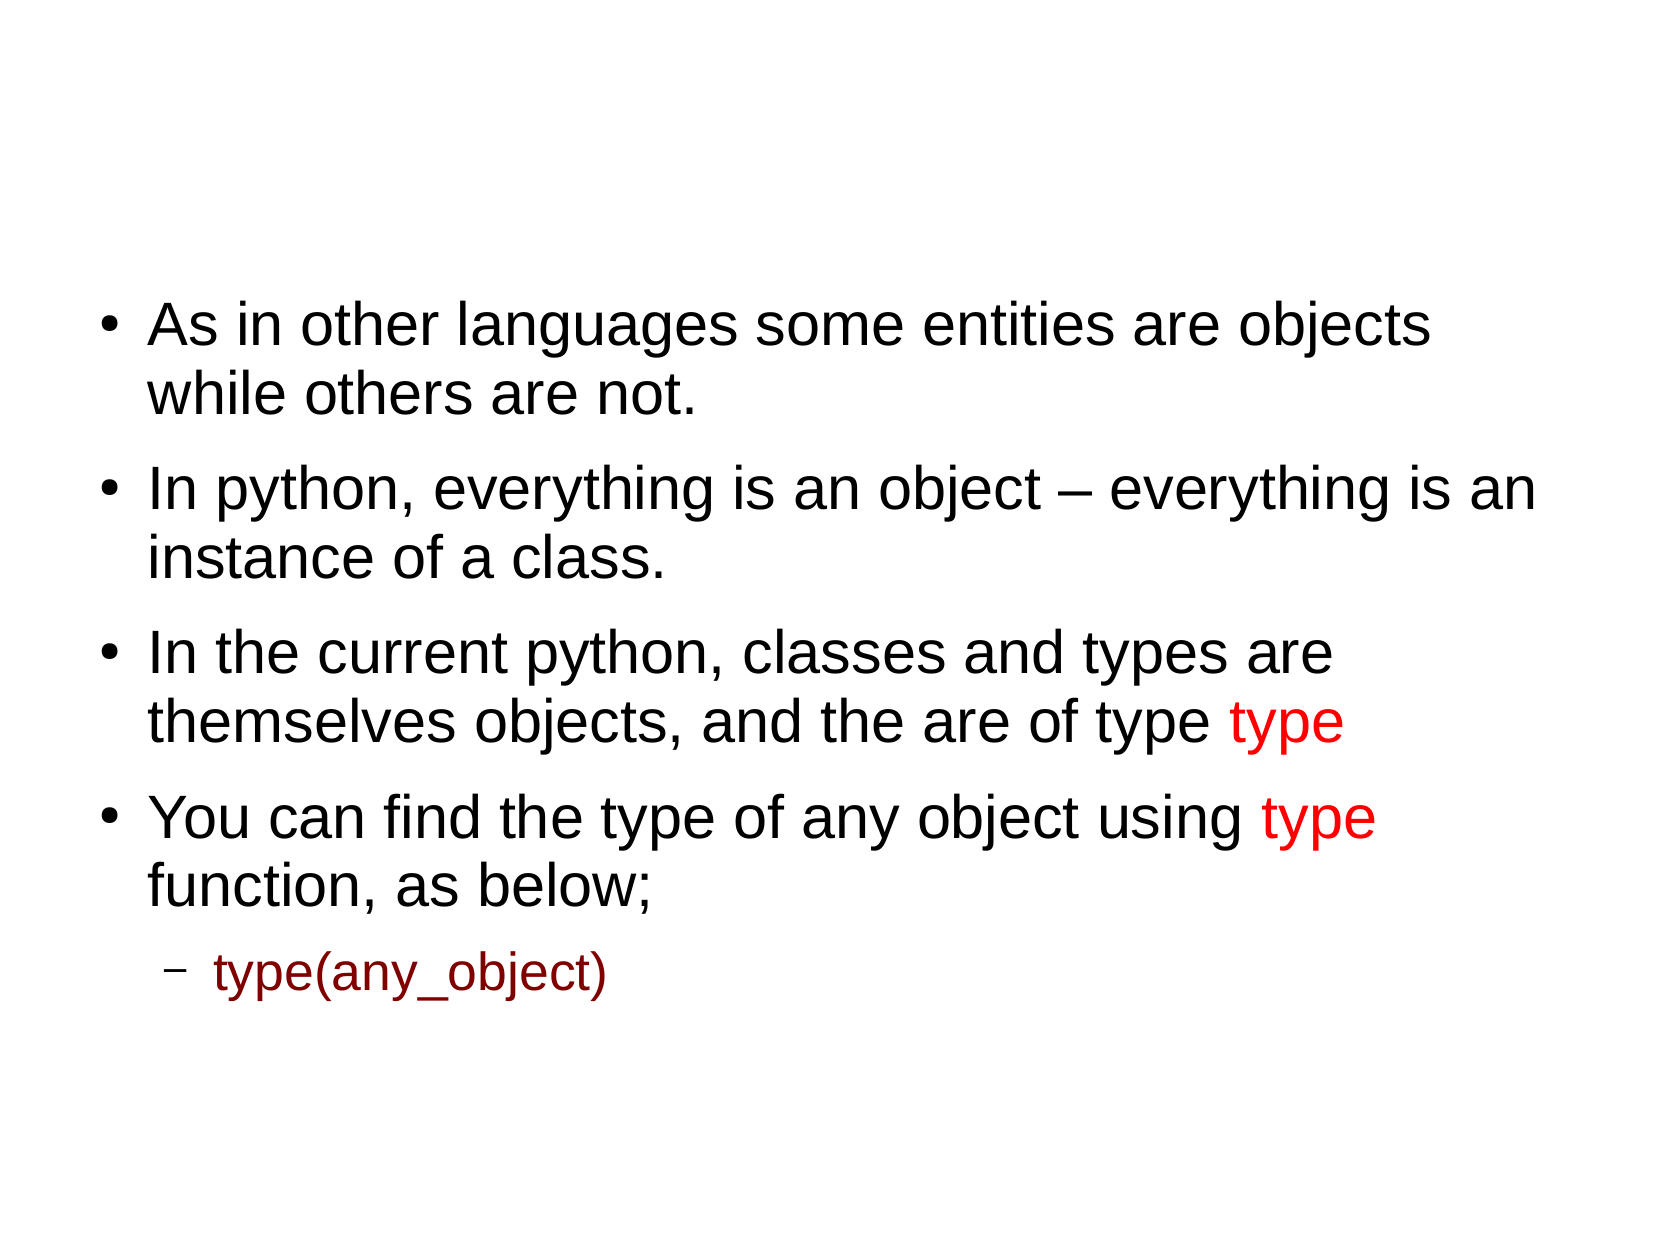

# As in other languages some entities are objects while others are not.
In python, everything is an object – everything is an instance of a class.
In the current python, classes and types are themselves objects, and the are of type type
You can find the type of any object using type function, as below;
type(any_object)